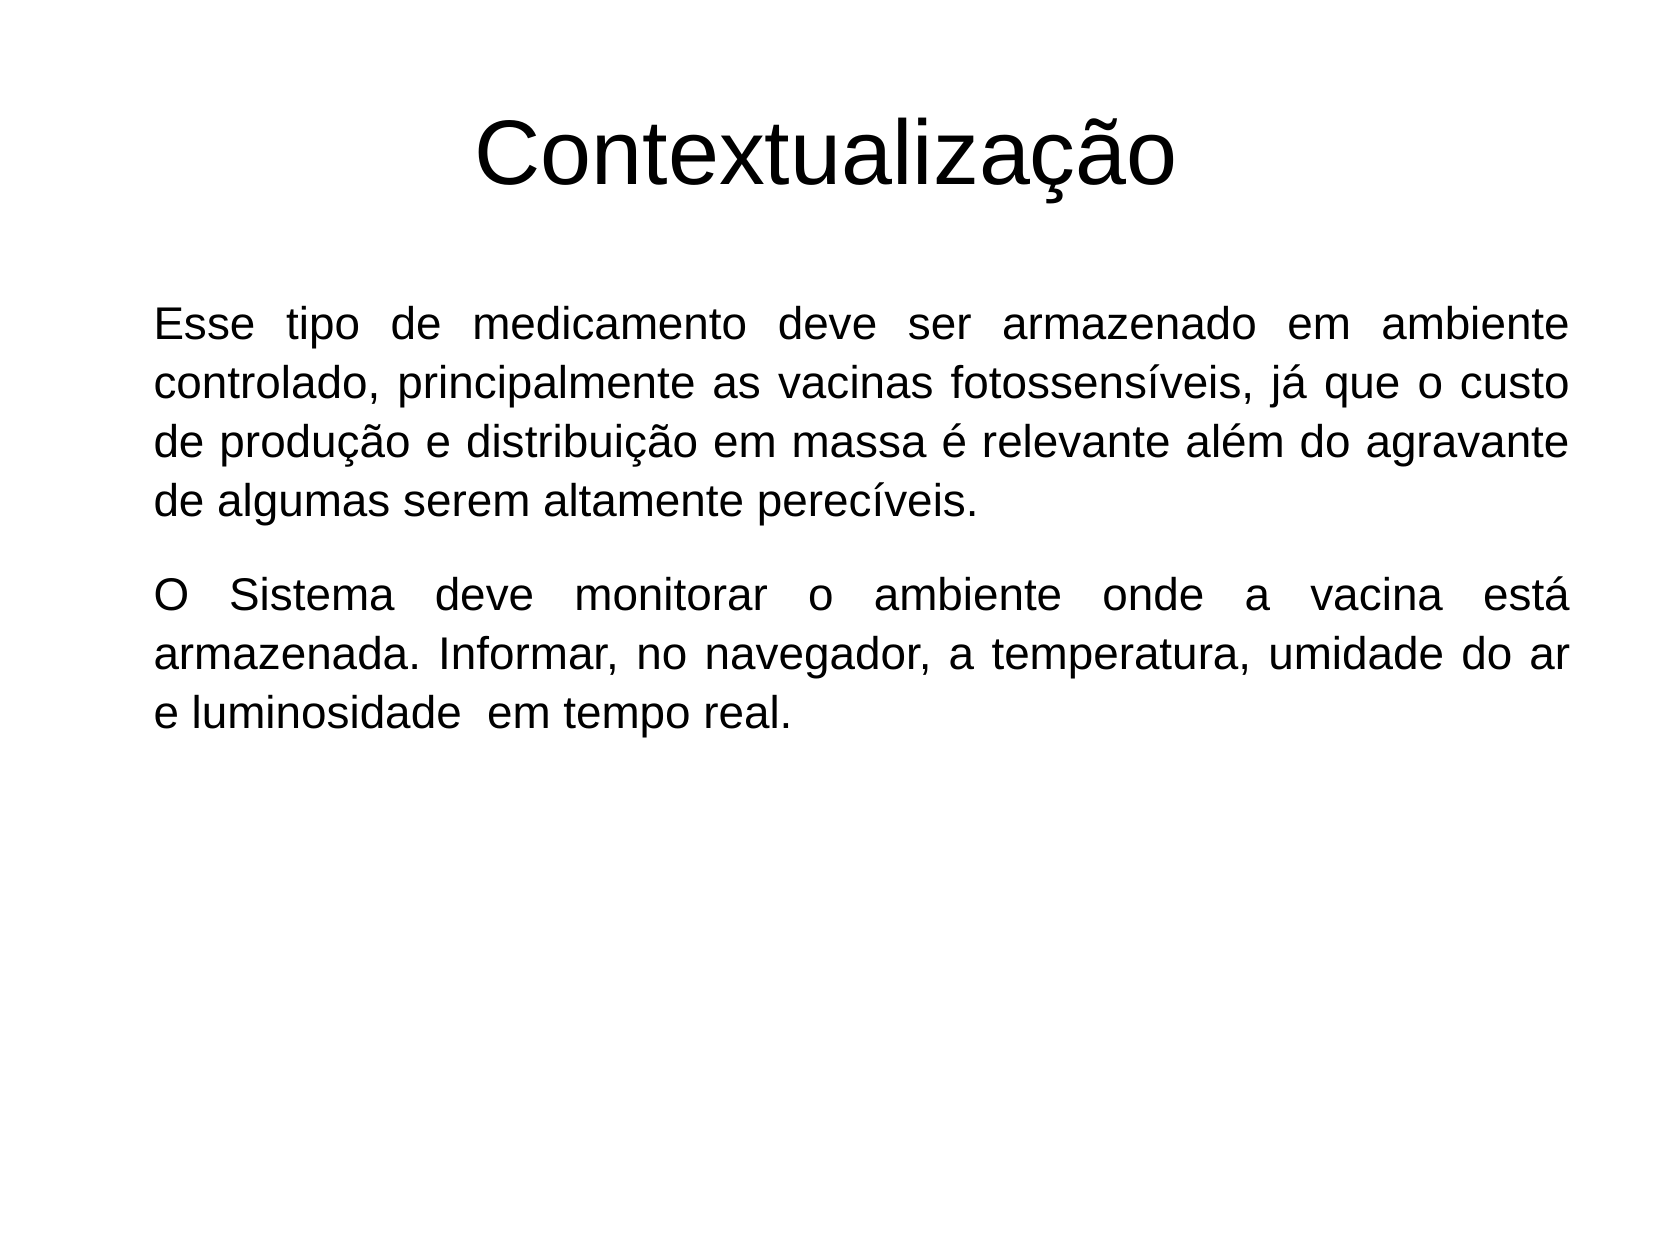

# Contextualização
Esse tipo de medicamento deve ser armazenado em ambiente controlado, principalmente as vacinas fotossensíveis, já que o custo de produção e distribuição em massa é relevante além do agravante de algumas serem altamente perecíveis.
O Sistema deve monitorar o ambiente onde a vacina está armazenada. Informar, no navegador, a temperatura, umidade do ar e luminosidade em tempo real.